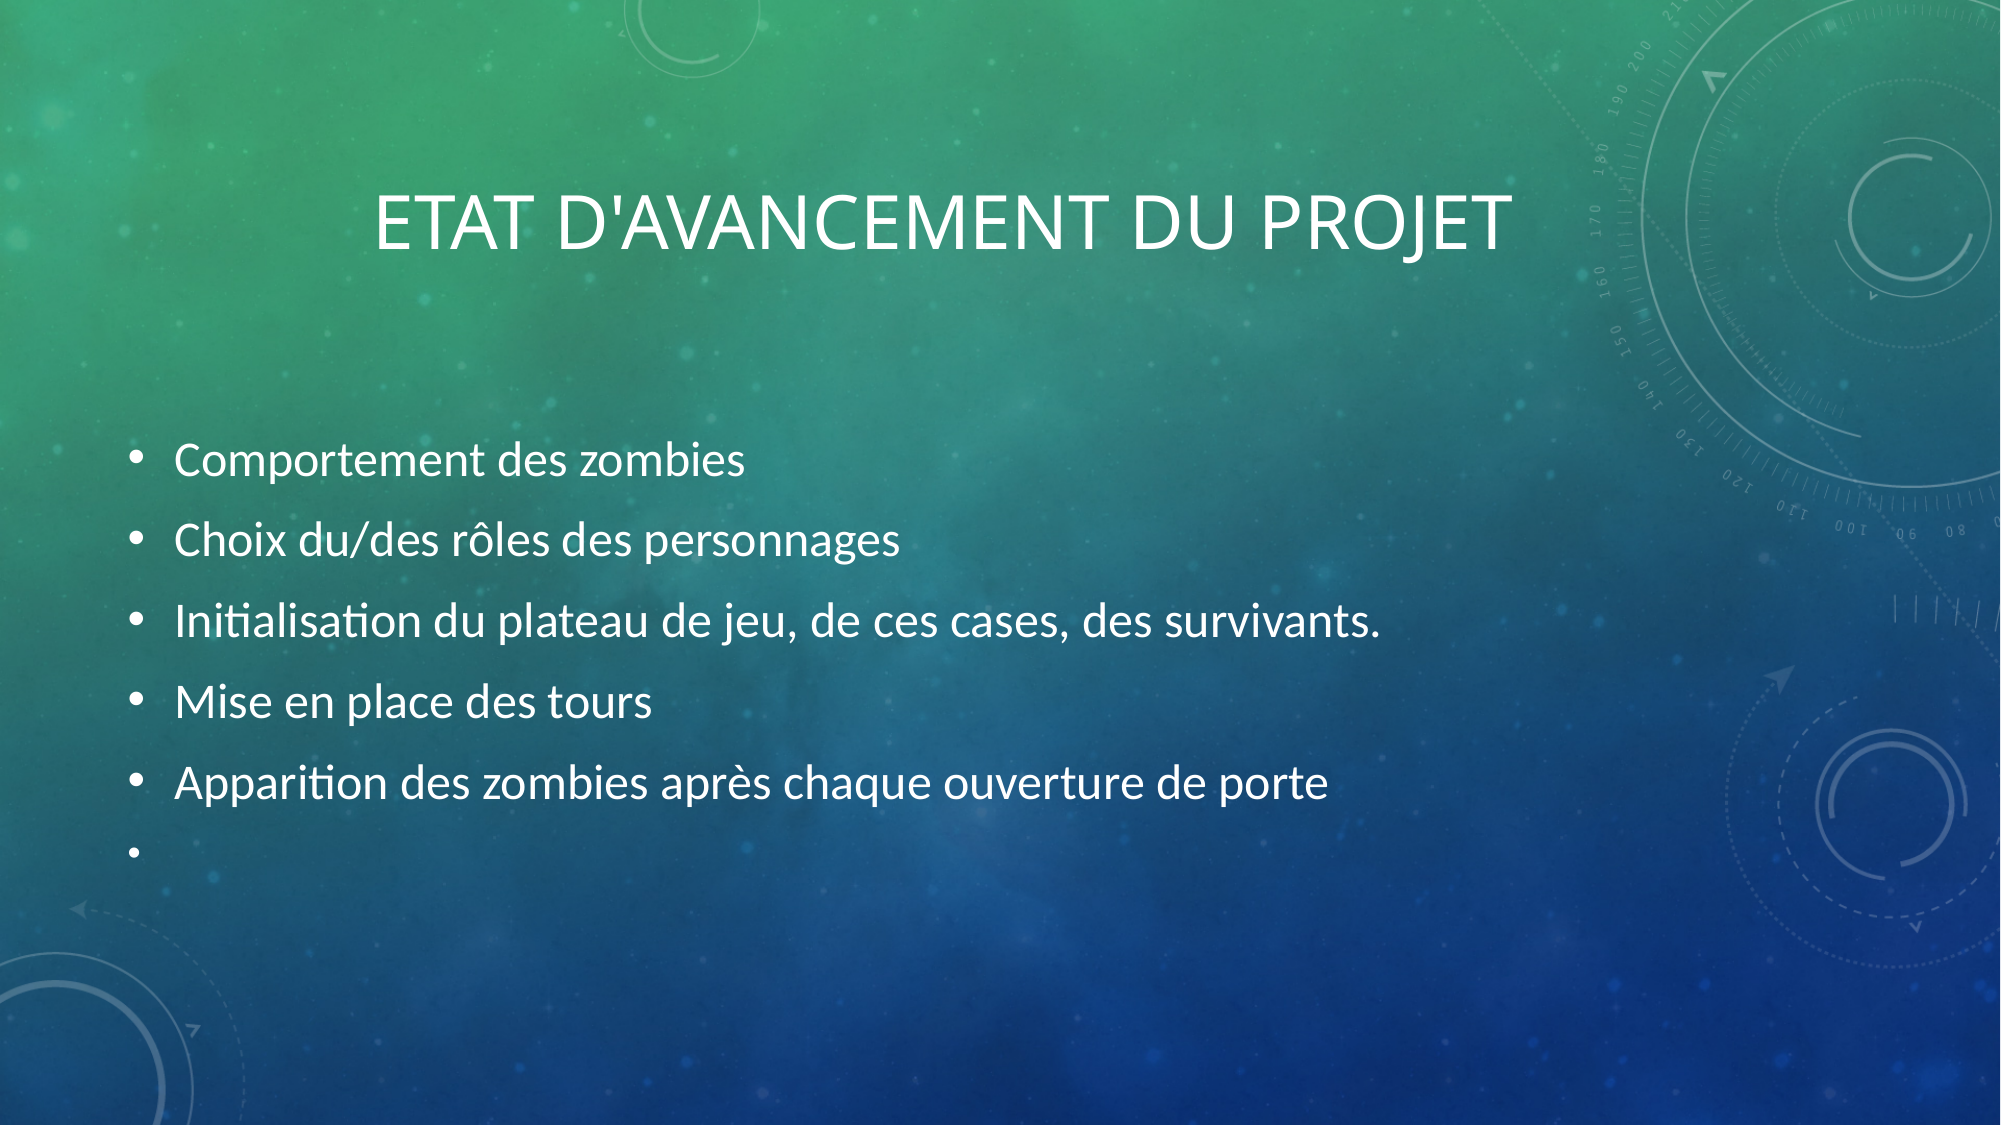

# ETAT D'AVANCEMENT DU PROJET
Comportement des zombies
Choix du/des rôles des personnages
Initialisation du plateau de jeu, de ces cases, des survivants.
Mise en place des tours
Apparition des zombies après chaque ouverture de porte